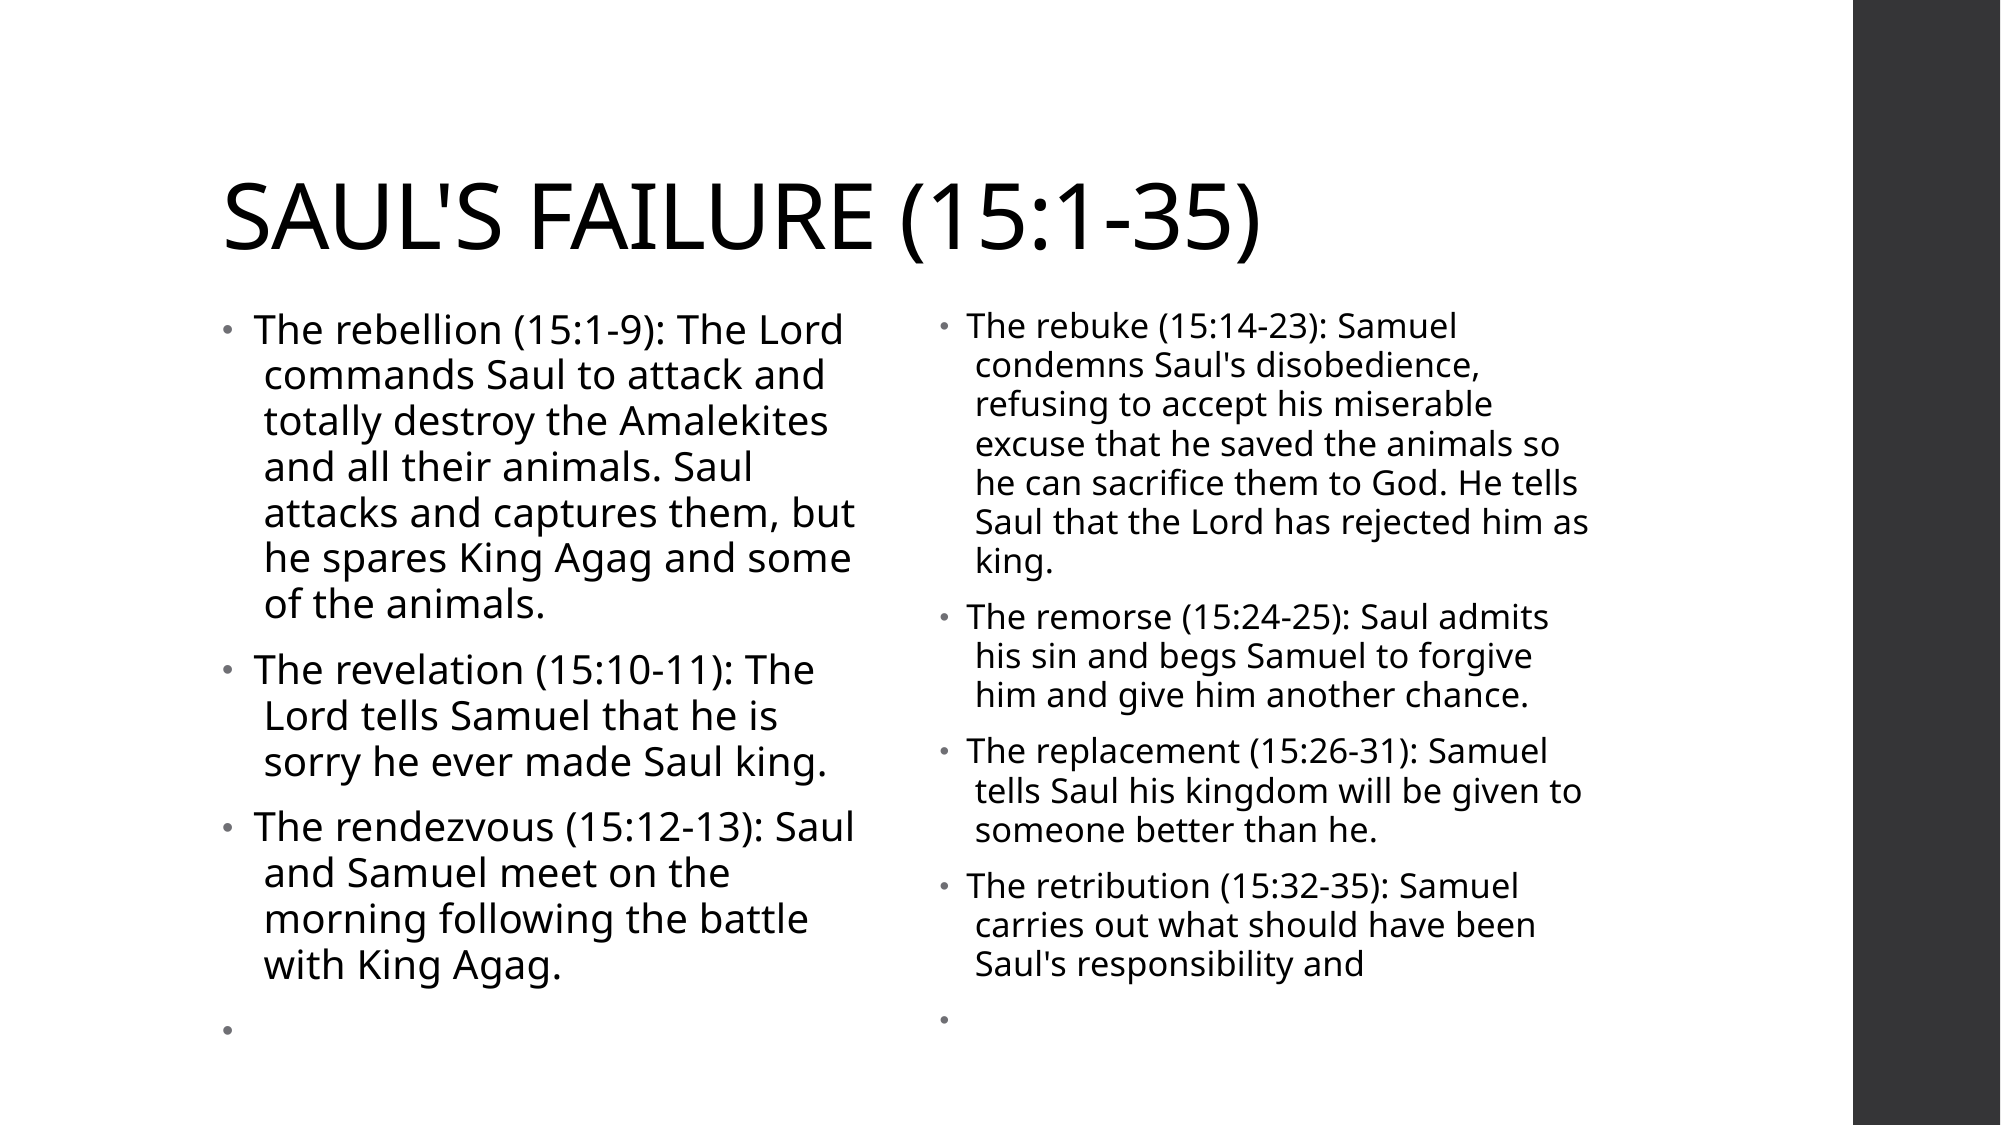

# SAUL'S FAILURE (15:1-35)
 The rebellion (15:1-9): The Lord commands Saul to attack and totally destroy the Amalekites and all their animals. Saul attacks and captures them, but he spares King Agag and some of the animals.
 The revelation (15:10-11): The Lord tells Samuel that he is sorry he ever made Saul king.
 The rendezvous (15:12-13): Saul and Samuel meet on the morning following the battle with King Agag.
 The rebuke (15:14-23): Samuel condemns Saul's disobedience, refusing to accept his miserable excuse that he saved the animals so he can sacrifice them to God. He tells Saul that the Lord has rejected him as king.
 The remorse (15:24-25): Saul admits his sin and begs Samuel to forgive him and give him another chance.
 The replacement (15:26-31): Samuel tells Saul his kingdom will be given to someone better than he.
 The retribution (15:32-35): Samuel carries out what should have been Saul's responsibility and